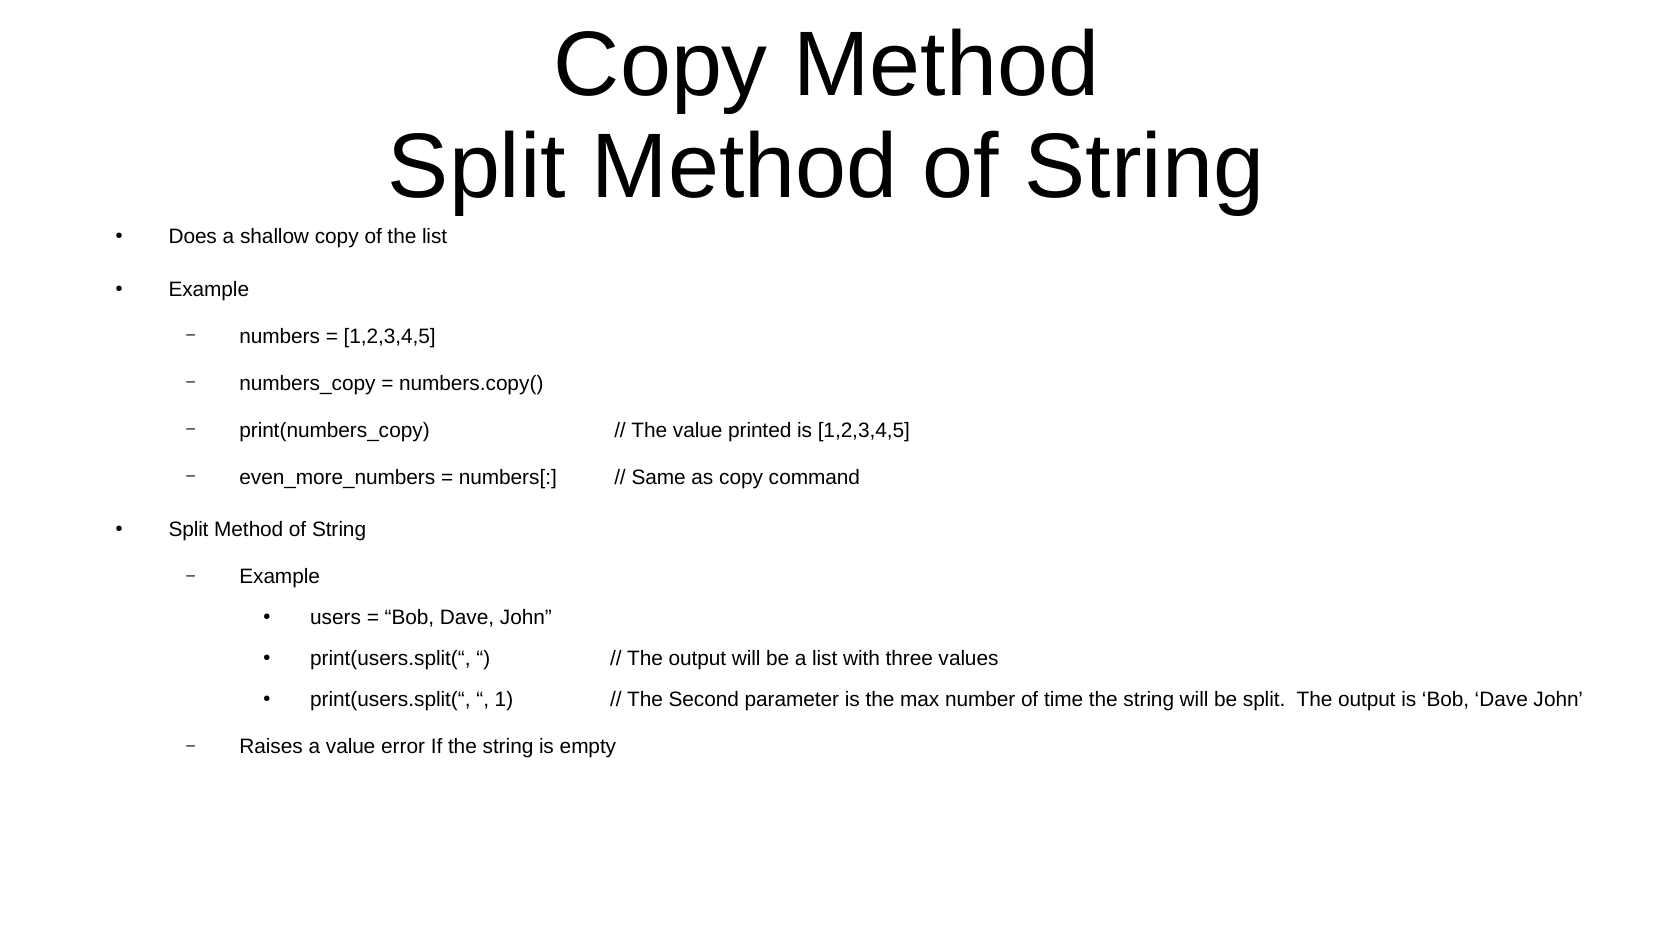

# Copy Method Split Method of String
Does a shallow copy of the list
Example
numbers = [1,2,3,4,5]
numbers_copy = numbers.copy()
print(numbers_copy)			// The value printed is [1,2,3,4,5]
even_more_numbers = numbers[:]	// Same as copy command
Split Method of String
Example
users = “Bob, Dave, John”
print(users.split(“, “)		// The output will be a list with three values
print(users.split(“, “, 1) 		// The Second parameter is the max number of time the string will be split. The output is ‘Bob, ‘Dave John’
Raises a value error If the string is empty